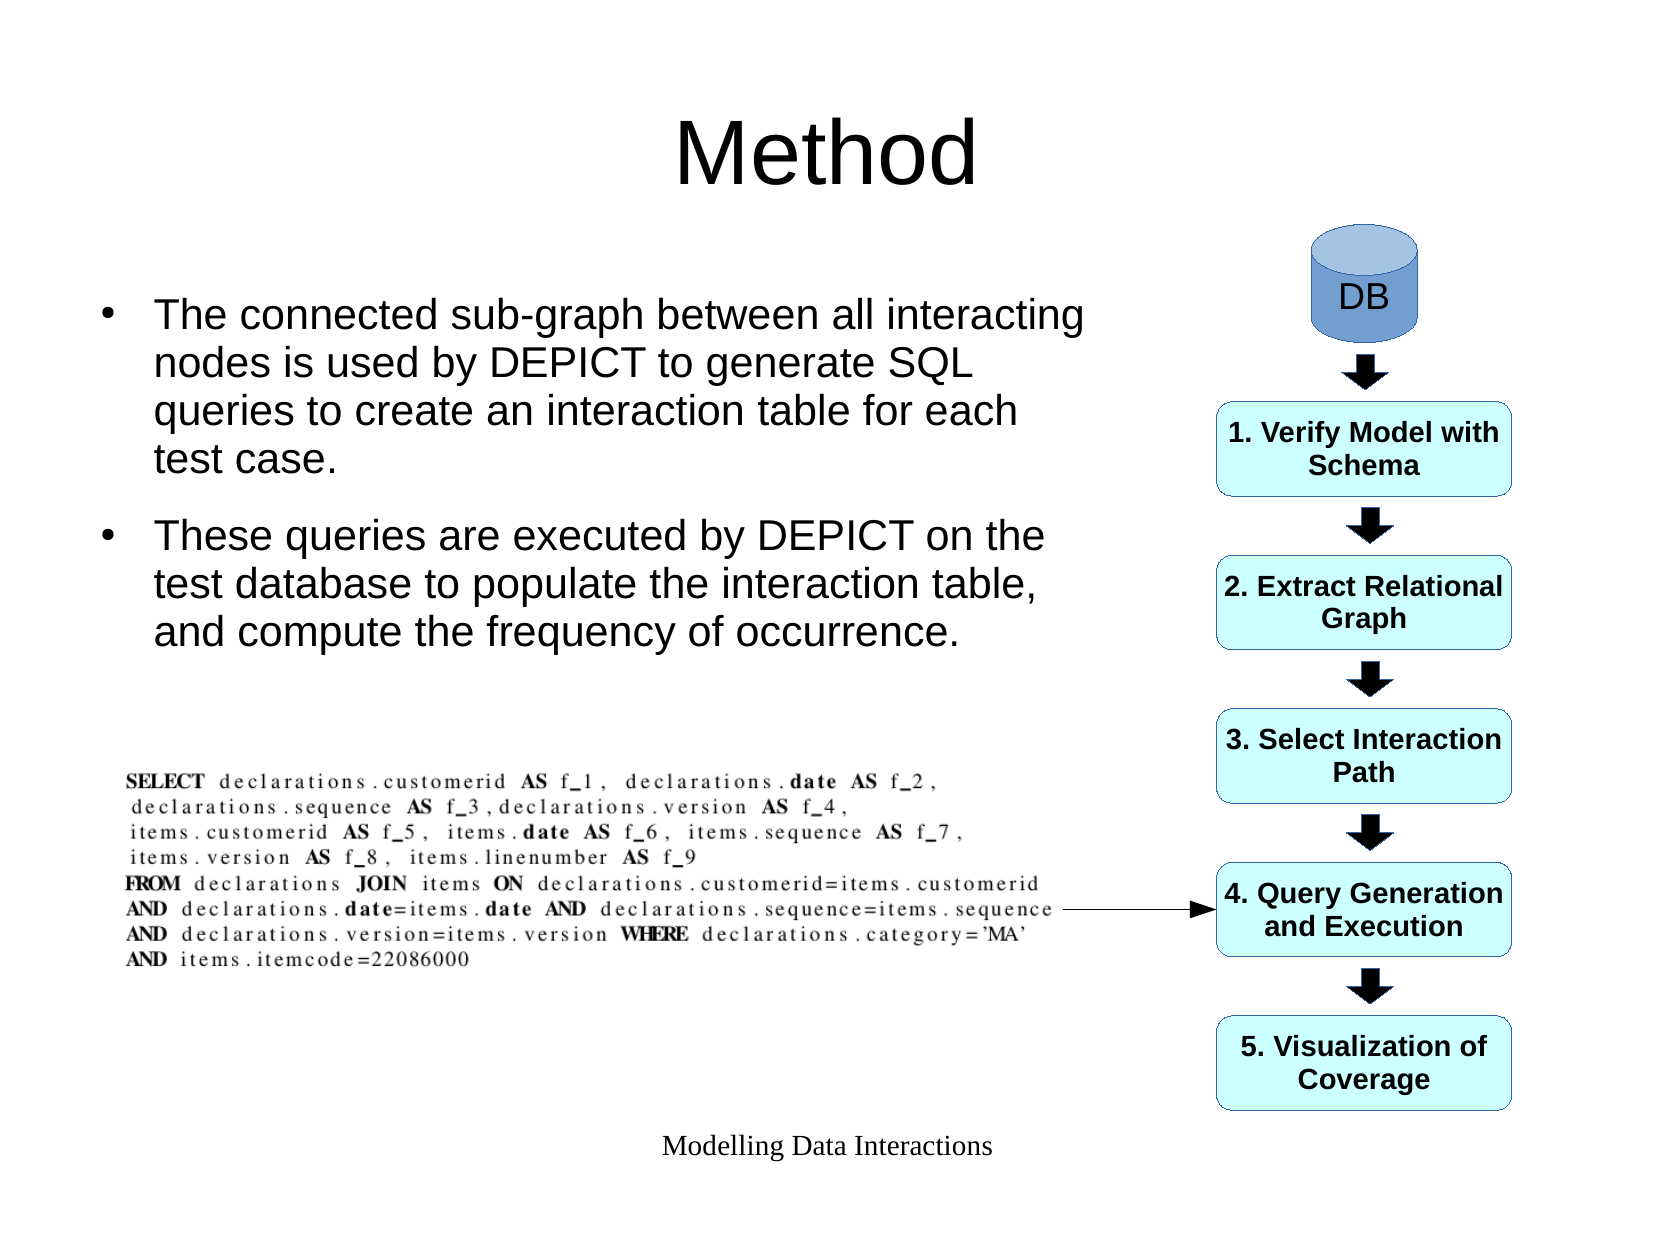

# Method
DB
The connected sub-graph between all interacting nodes is used by DEPICT to generate SQL queries to create an interaction table for each test case.
These queries are executed by DEPICT on the test database to populate the interaction table, and compute the frequency of occurrence.
1. Verify Model with
Schema
2. Extract Relational
Graph
3. Select Interaction
Path
4. Query Generation
and Execution
5. Visualization of
Coverage
Modelling Data Interactions